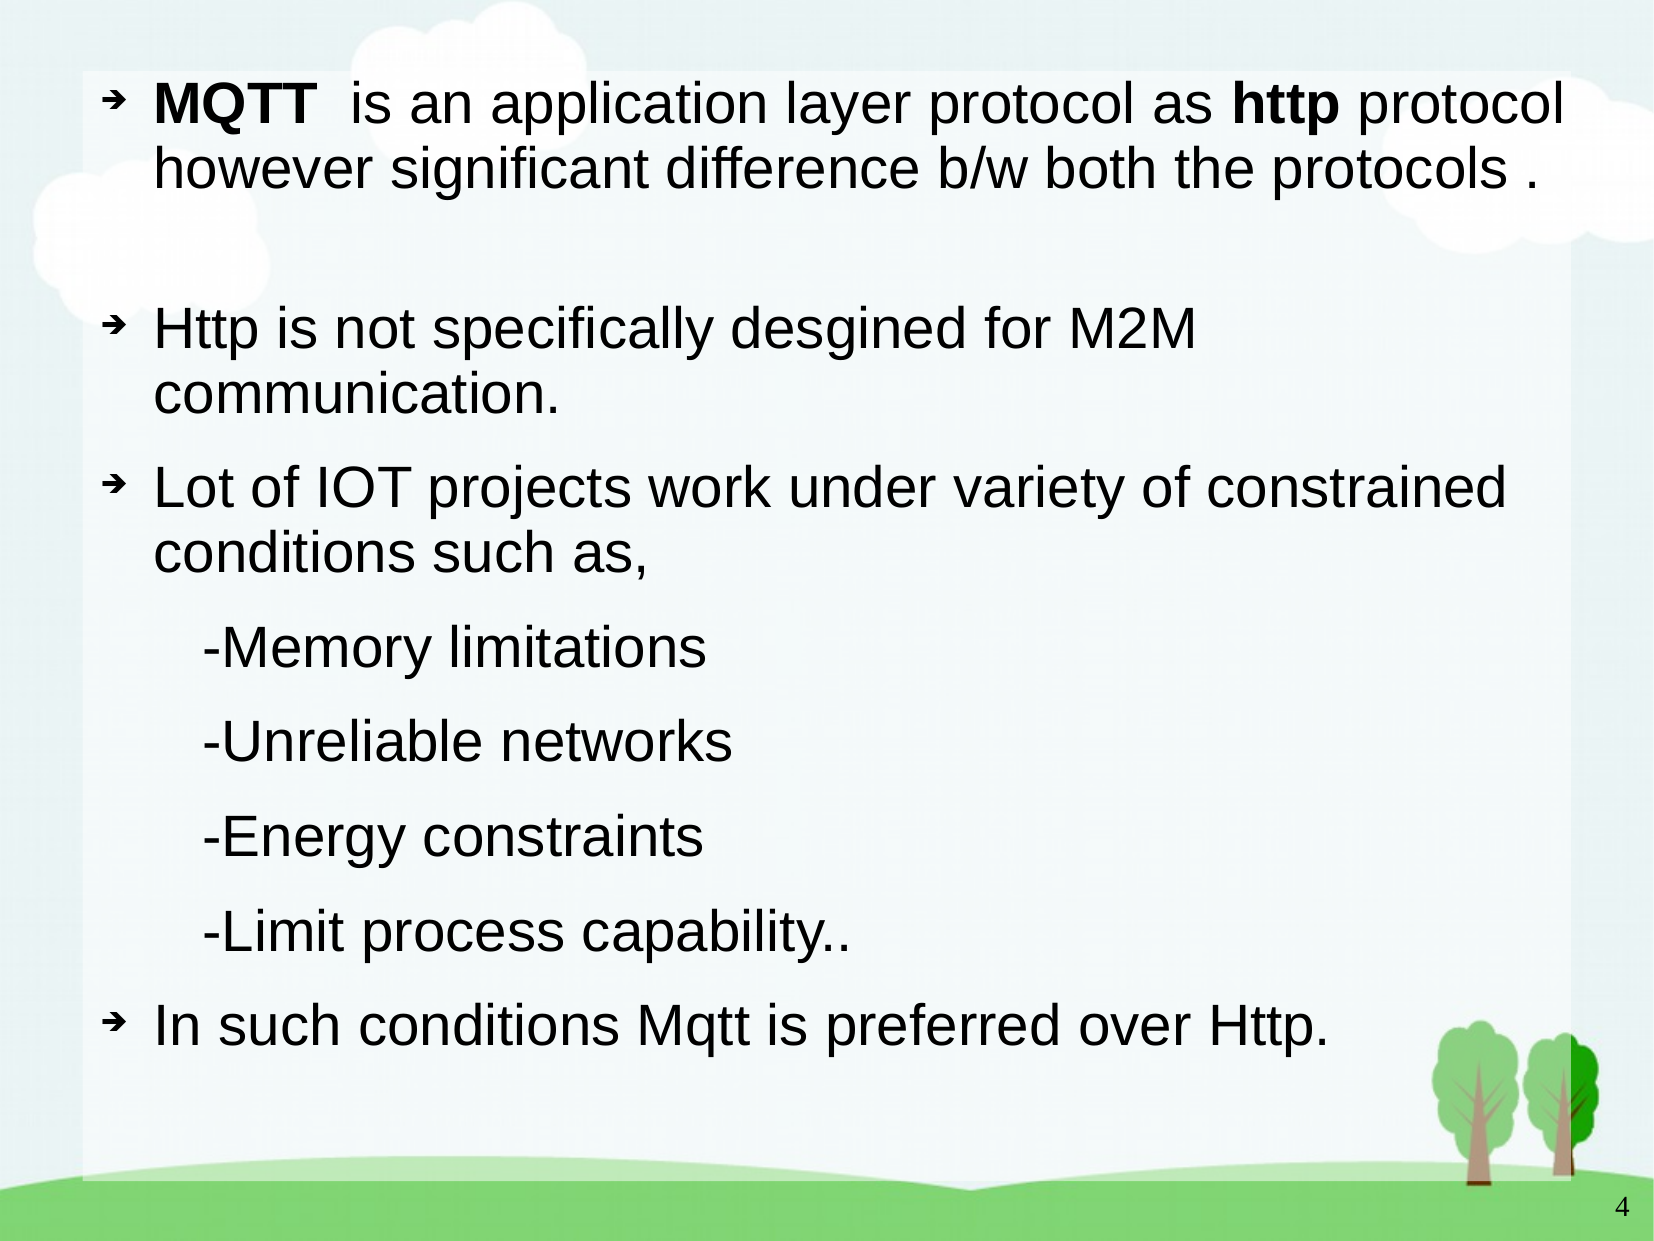

# MQTT is an application layer protocol as http protocol however significant difference b/w both the protocols .
Http is not specifically desgined for M2M communication.
Lot of IOT projects work under variety of constrained conditions such as,
 -Memory limitations
 -Unreliable networks
 -Energy constraints
 -Limit process capability..
In such conditions Mqtt is preferred over Http.
4